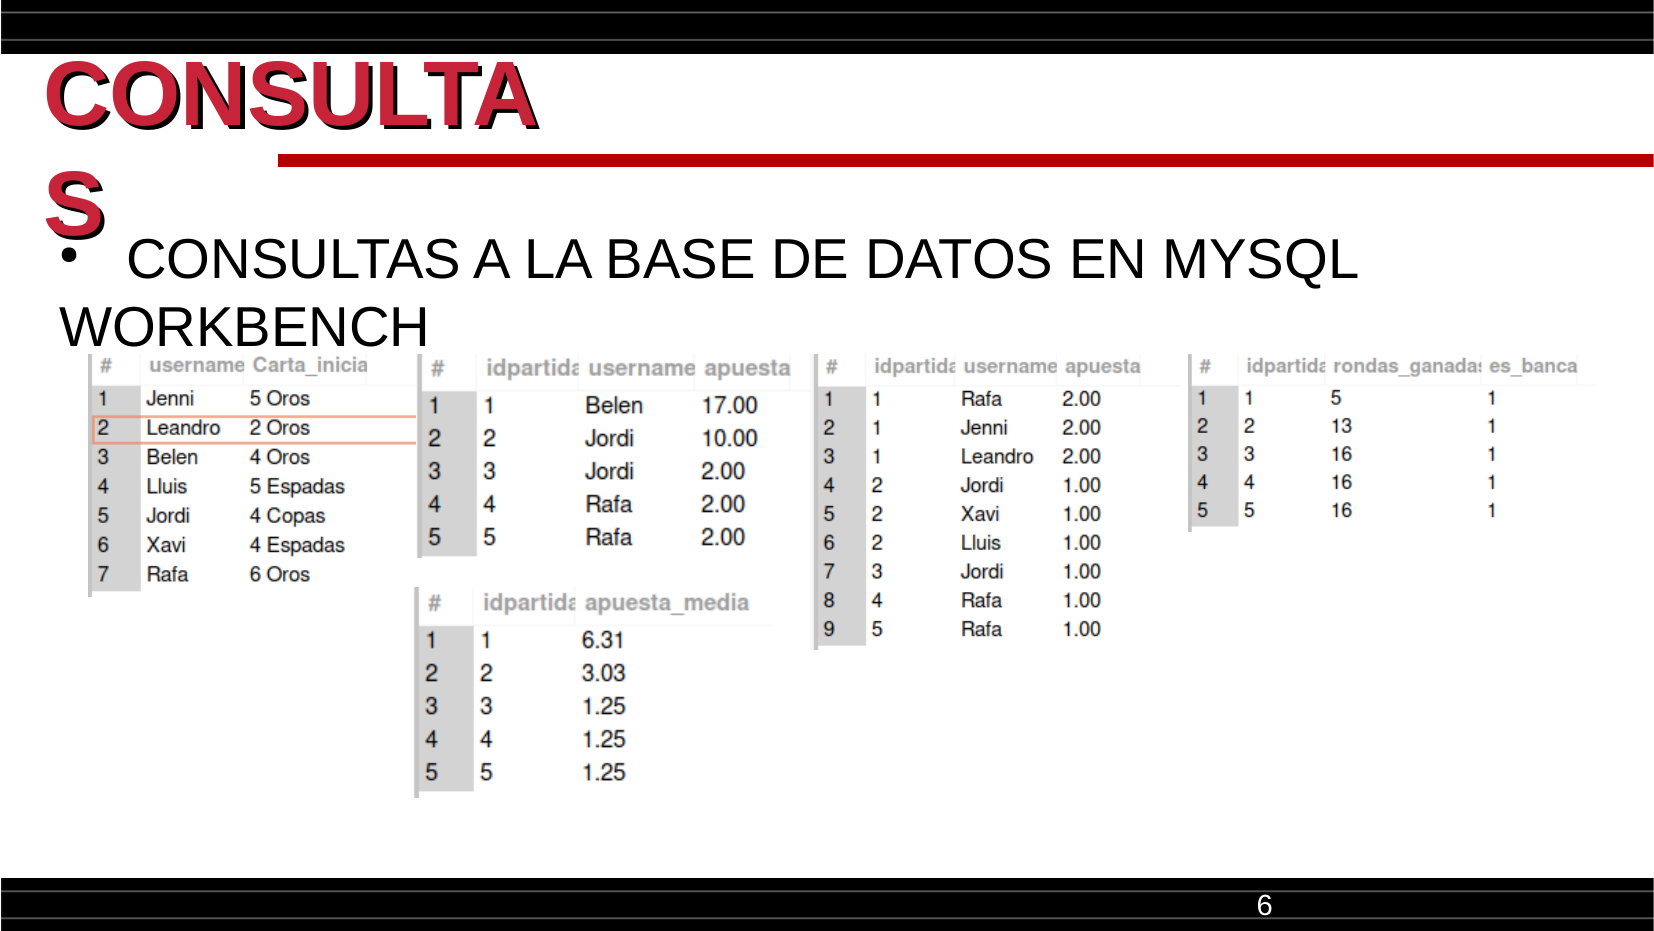

# Consultas
 Consultas a la Base de datos en MySQL Workbench